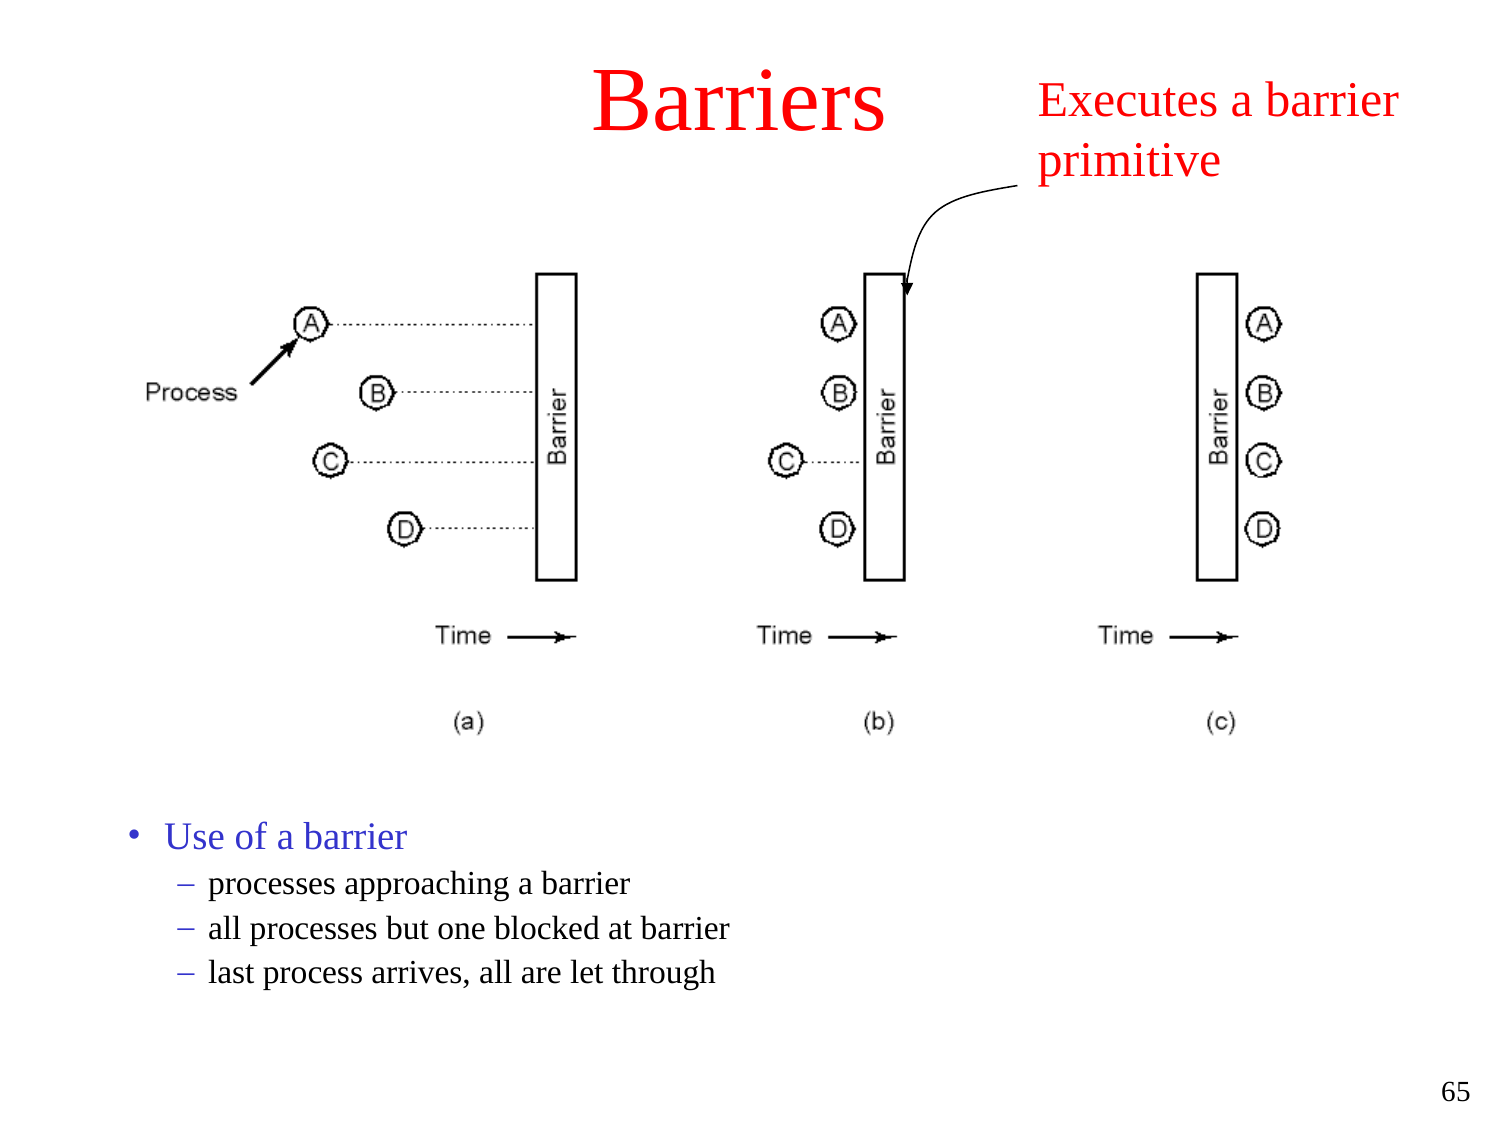

Barriers
Executes a barrier primitive
Use of a barrier
processes approaching a barrier
all processes but one blocked at barrier
last process arrives, all are let through